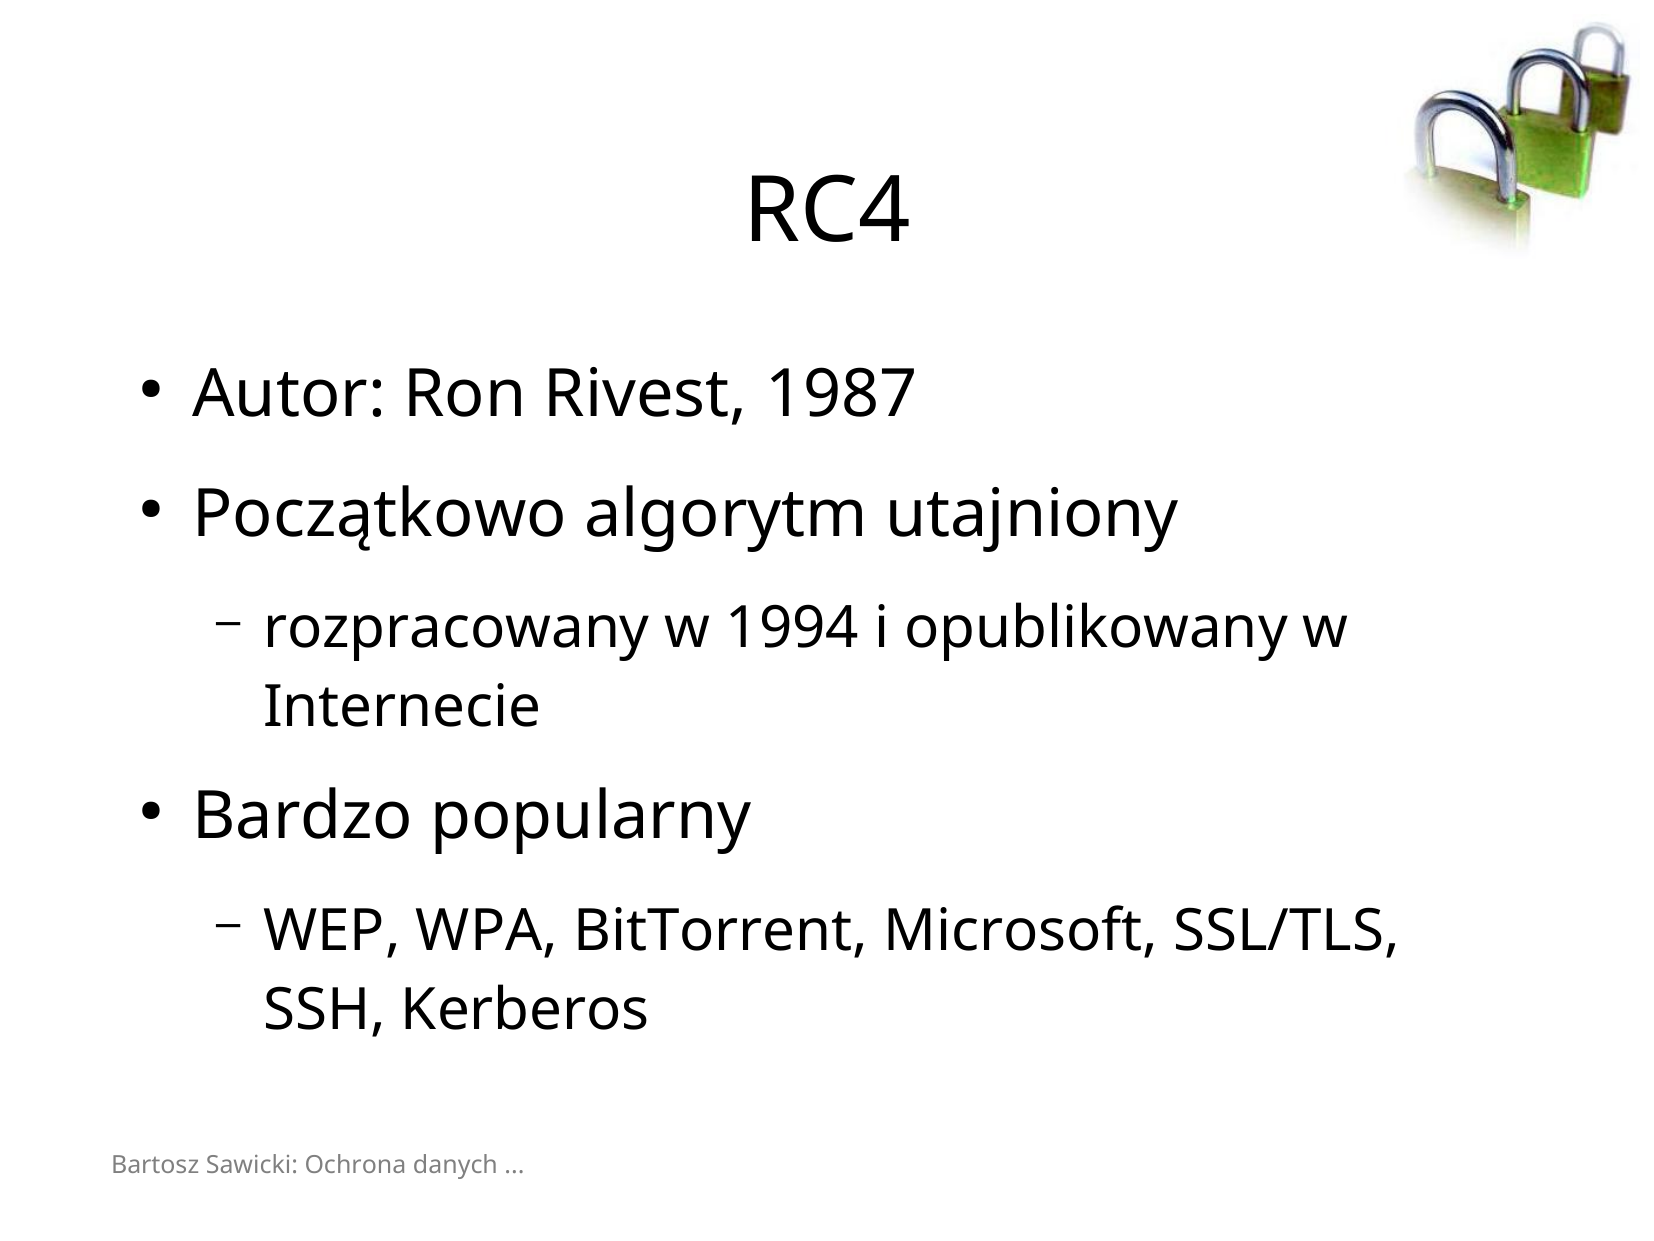

# RC4
Autor: Ron Rivest, 1987
Początkowo algorytm utajniony
rozpracowany w 1994 i opublikowany w Internecie
Bardzo popularny
WEP, WPA, BitTorrent, Microsoft, SSL/TLS, SSH, Kerberos